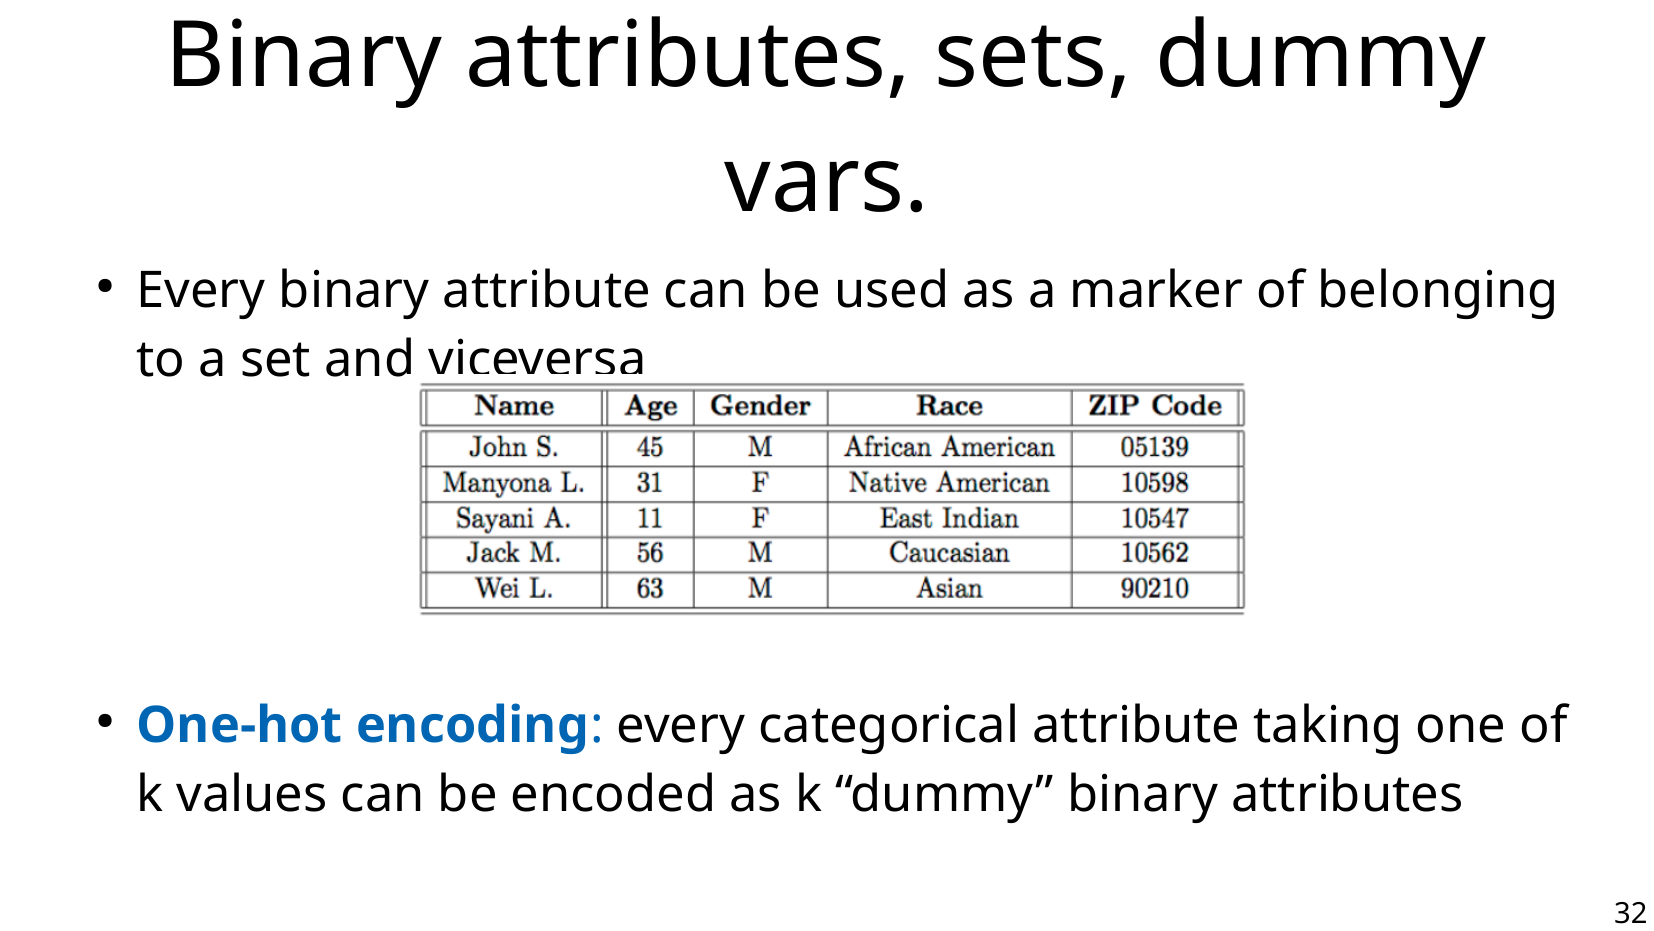

# Binary attributes, sets, dummy vars.
Every binary attribute can be used as a marker of belonging to a set and viceversa
One-hot encoding: every categorical attribute taking one of k values can be encoded as k “dummy” binary attributes
32